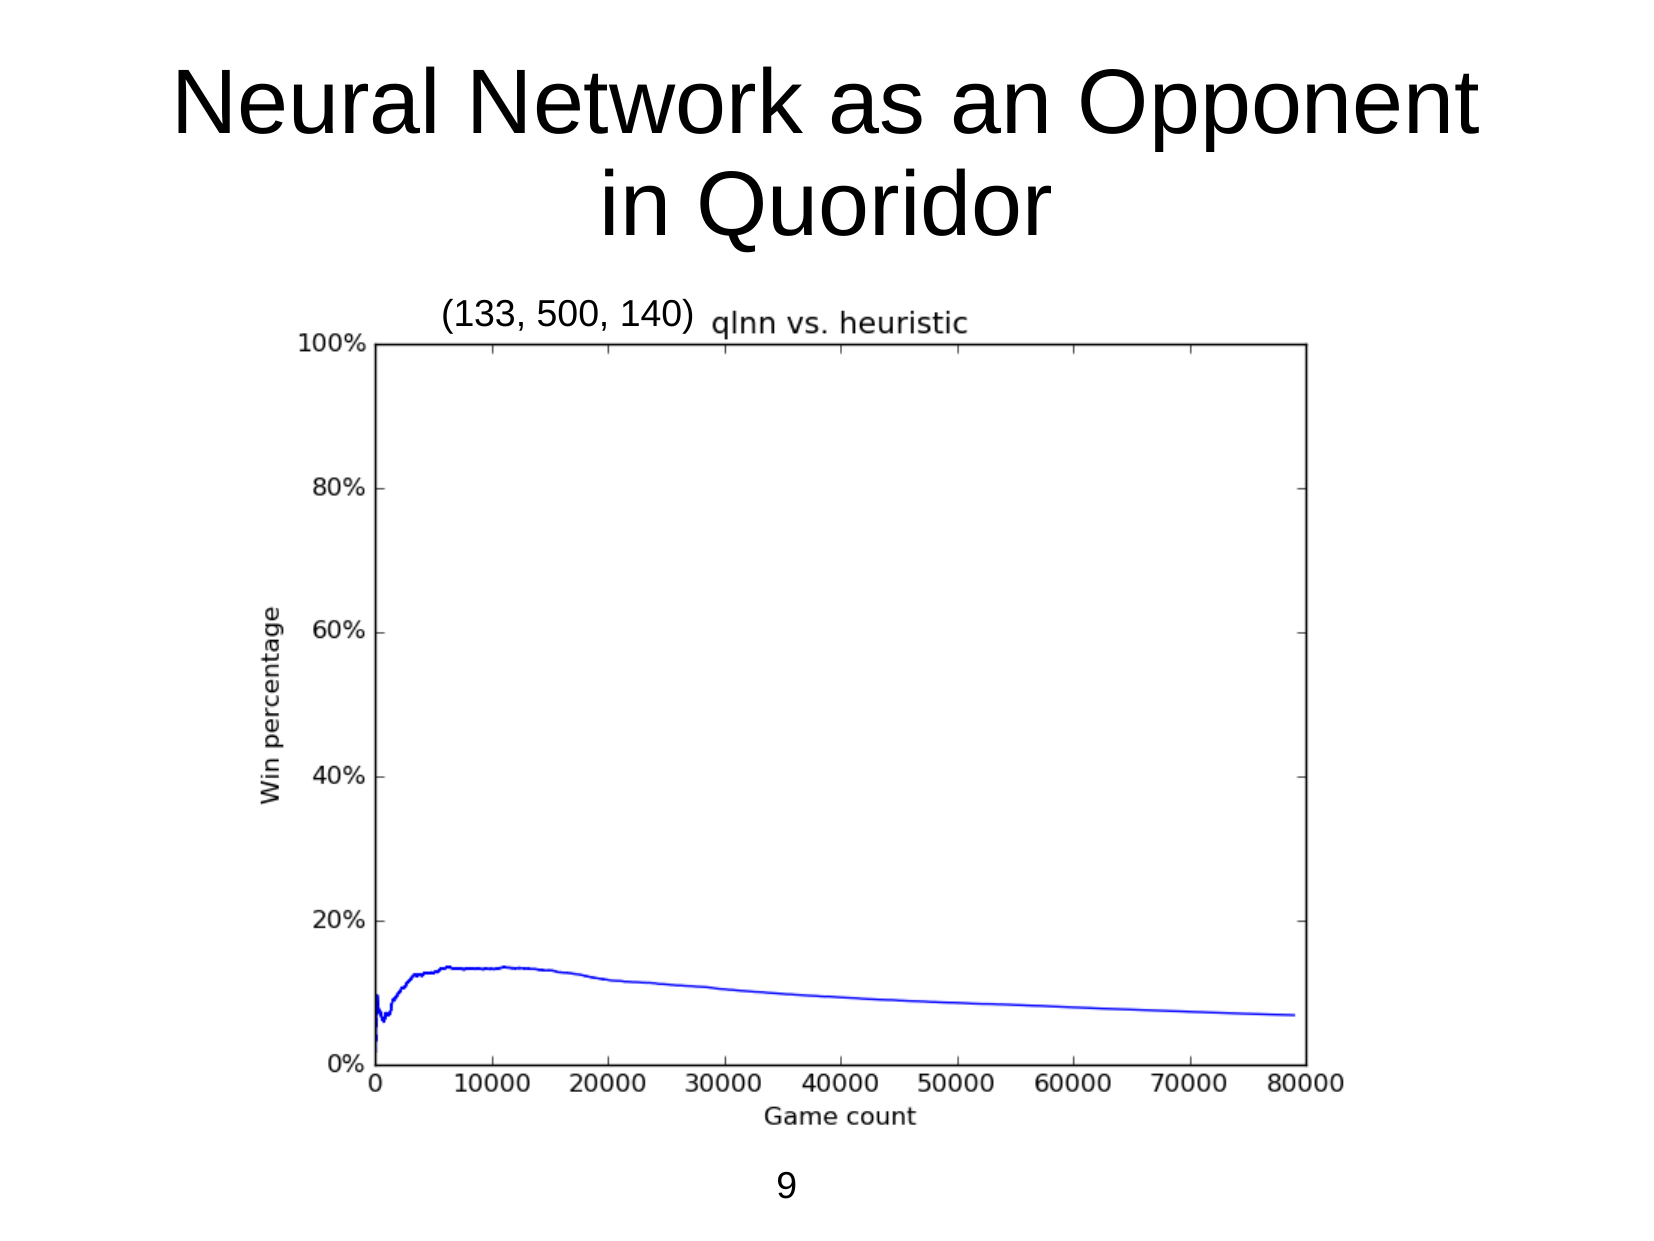

# Neural Network as an Opponent in Quoridor
(133, 500, 140)